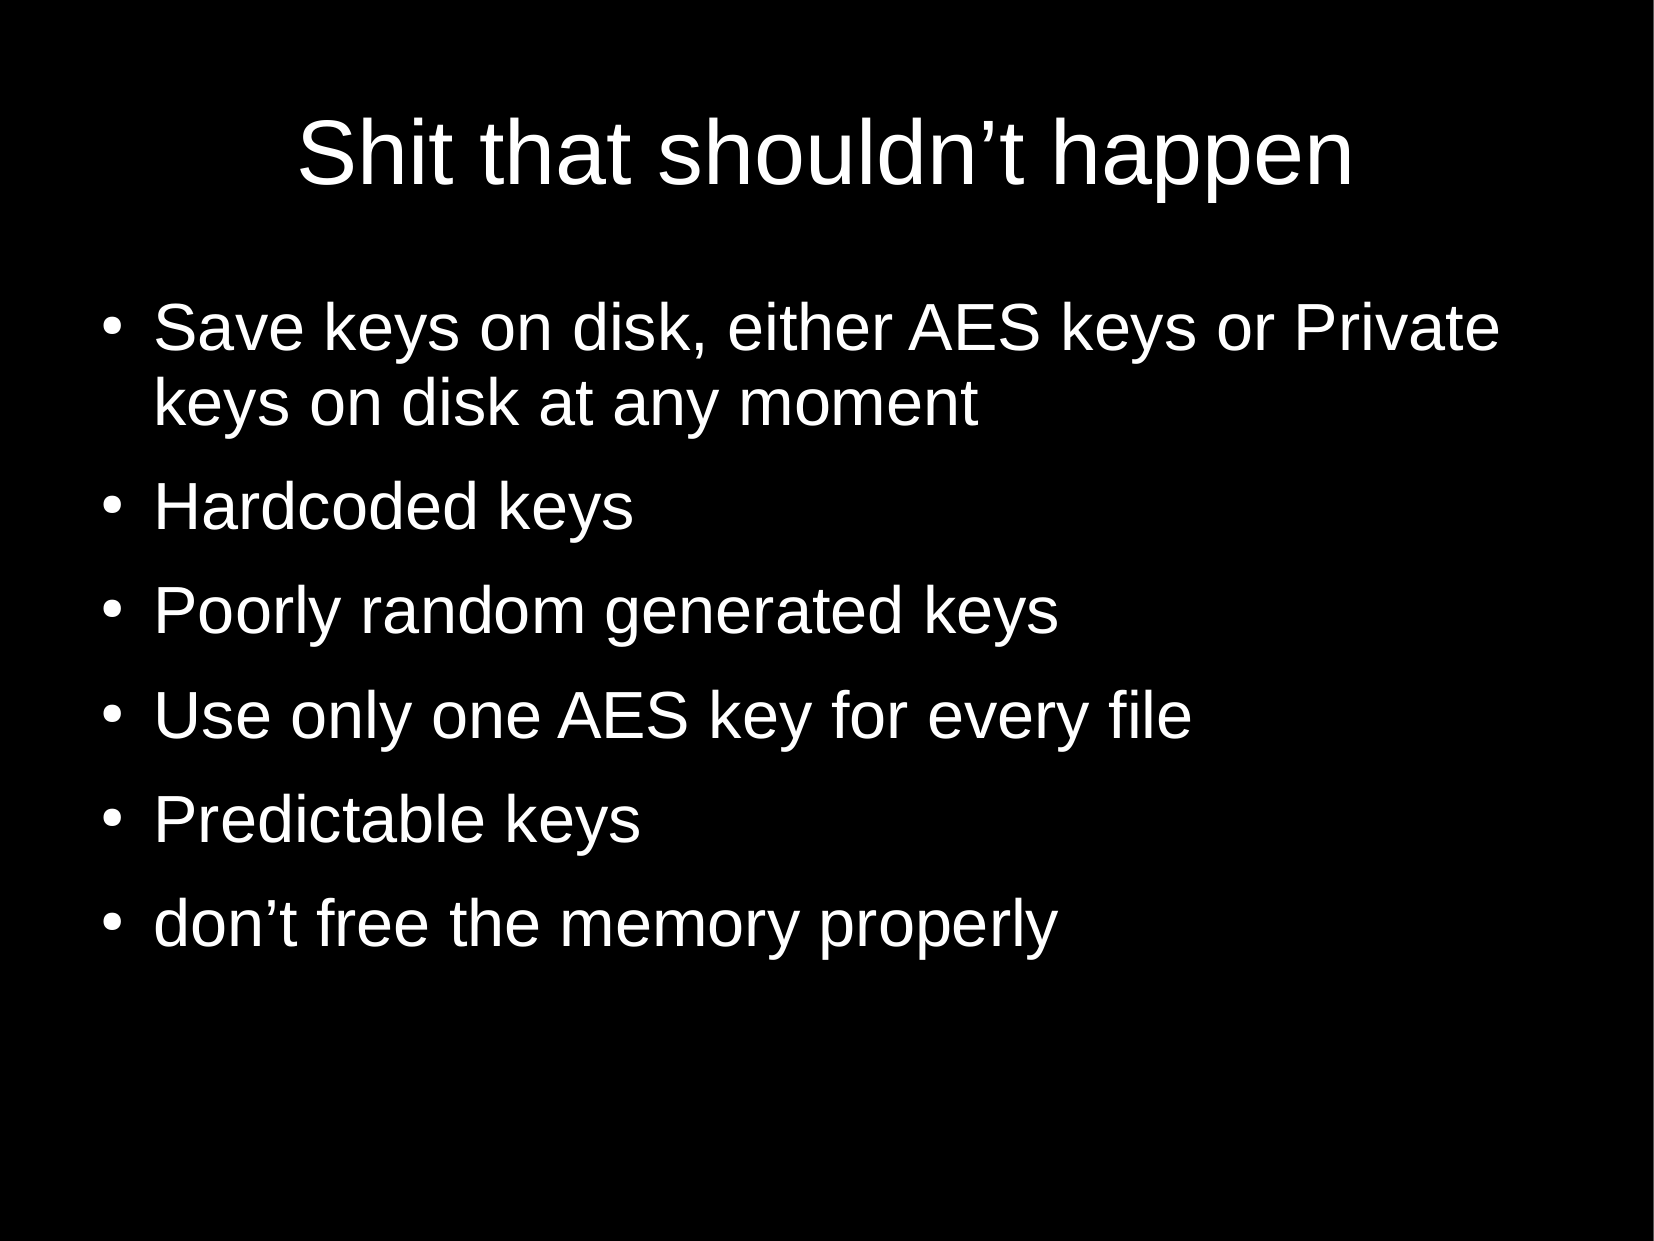

# Shit that shouldn’t happen
Save keys on disk, either AES keys or Private keys on disk at any moment
Hardcoded keys
Poorly random generated keys
Use only one AES key for every file
Predictable keys
don’t free the memory properly